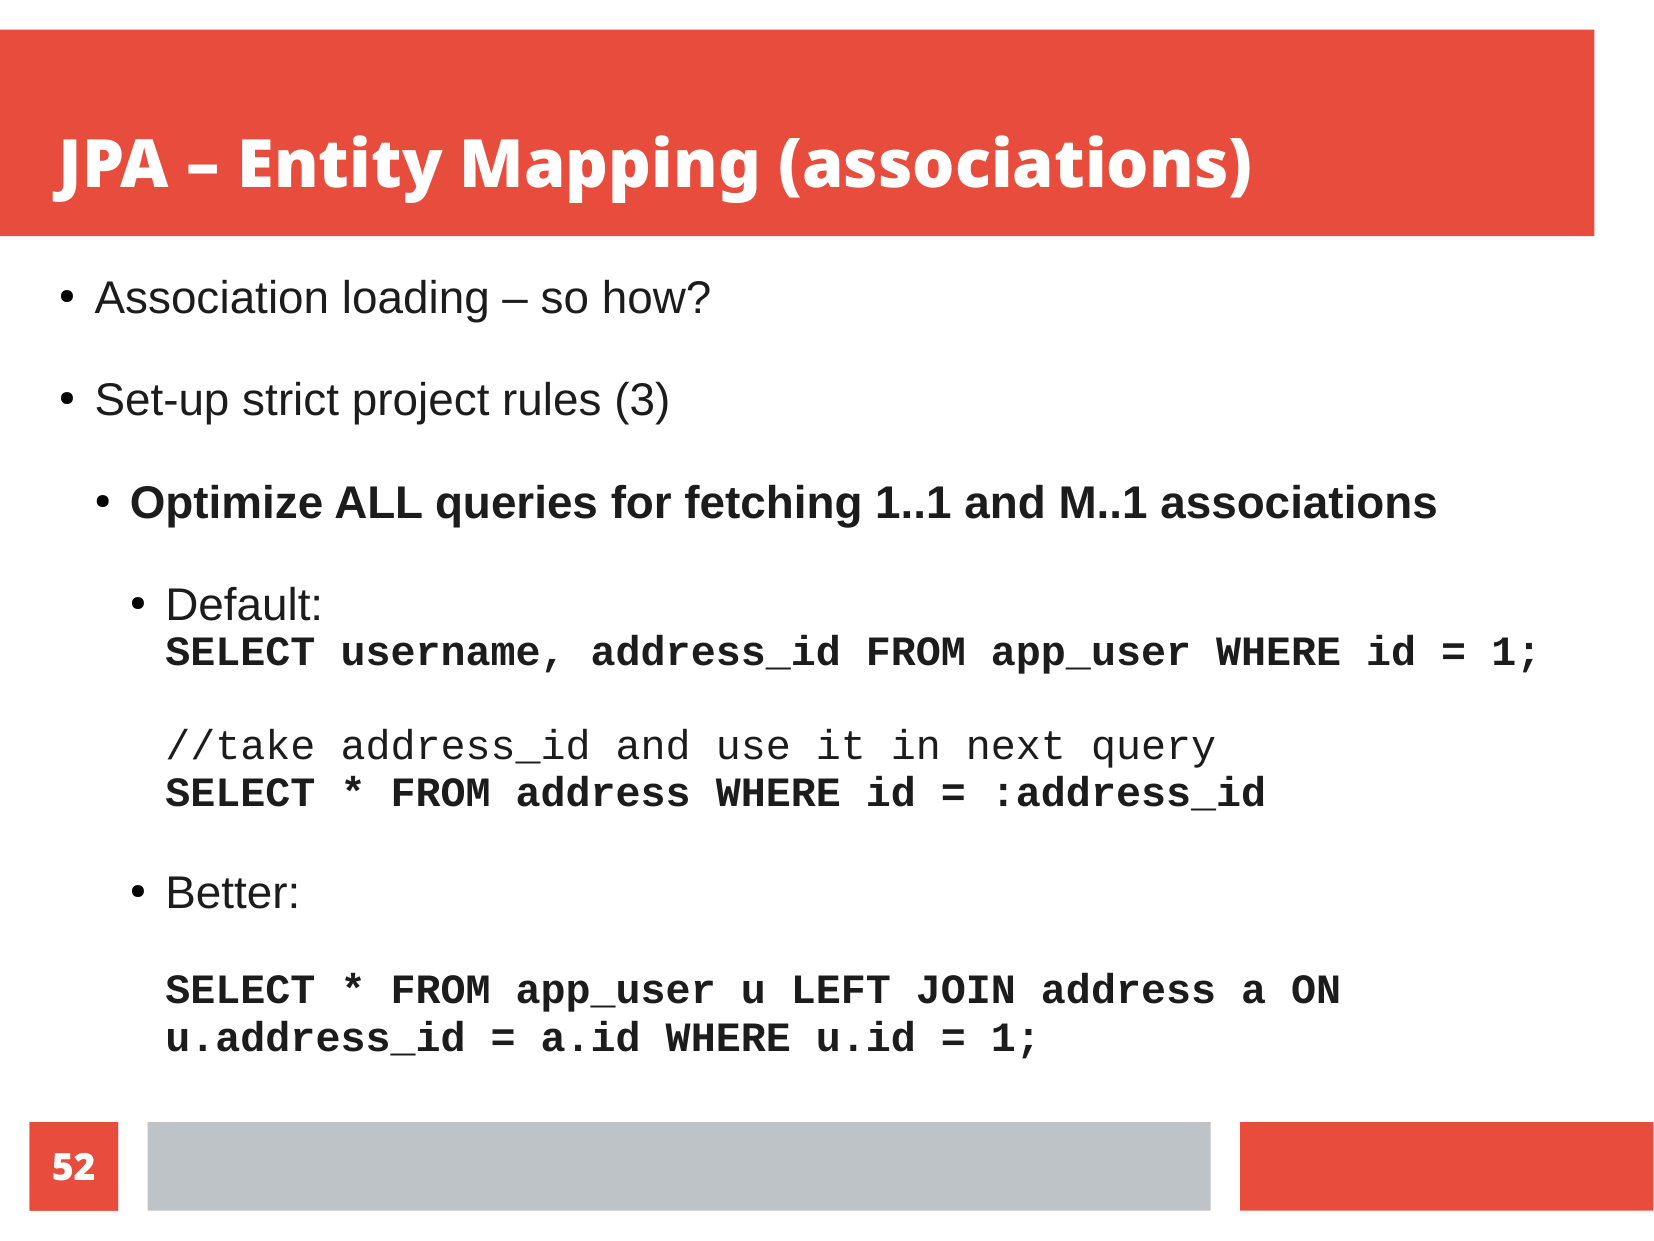

# JPA – Entity Mapping (associations)
Association loading – so how?
Set-up strict project rules (3)
Optimize ALL queries for fetching 1..1 and M..1 associations
Default:
SELECT username, address_id FROM app_user WHERE id = 1;
//take address_id and use it in next query
SELECT * FROM address WHERE id = :address_id
Better:
SELECT * FROM app_user u LEFT JOIN address a ON u.address_id = a.id WHERE u.id = 1;
52